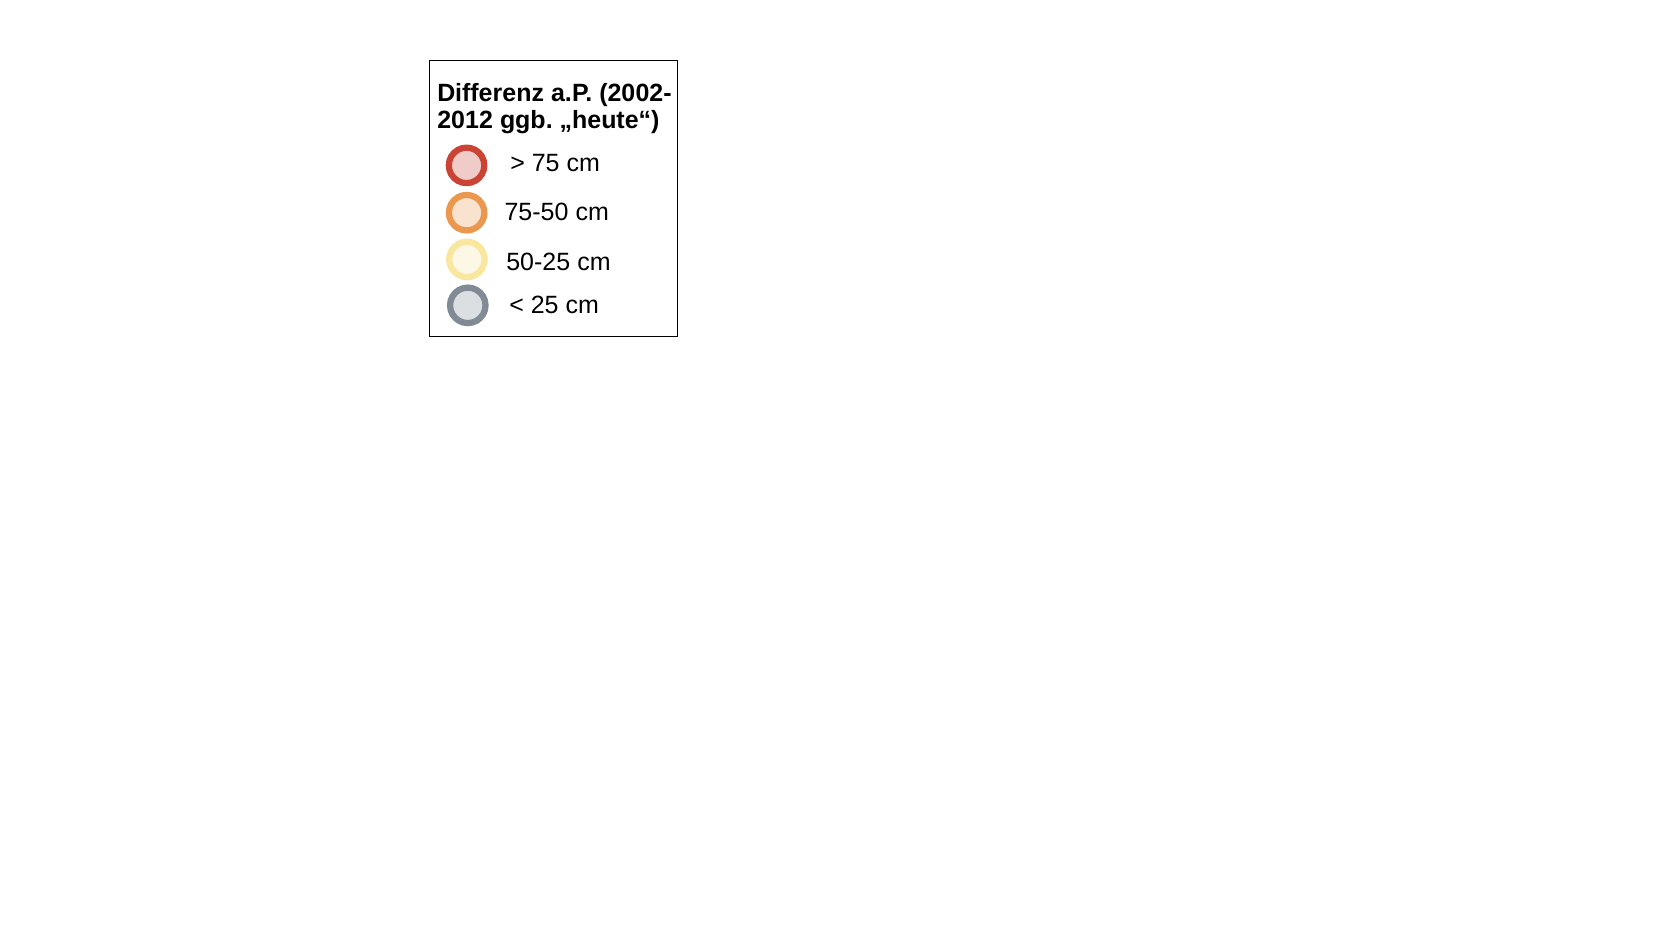

Differenz a.P. (2002-2012 ggb. „heute“)
> 75 cm
75-50 cm
50-25 cm
< 25 cm